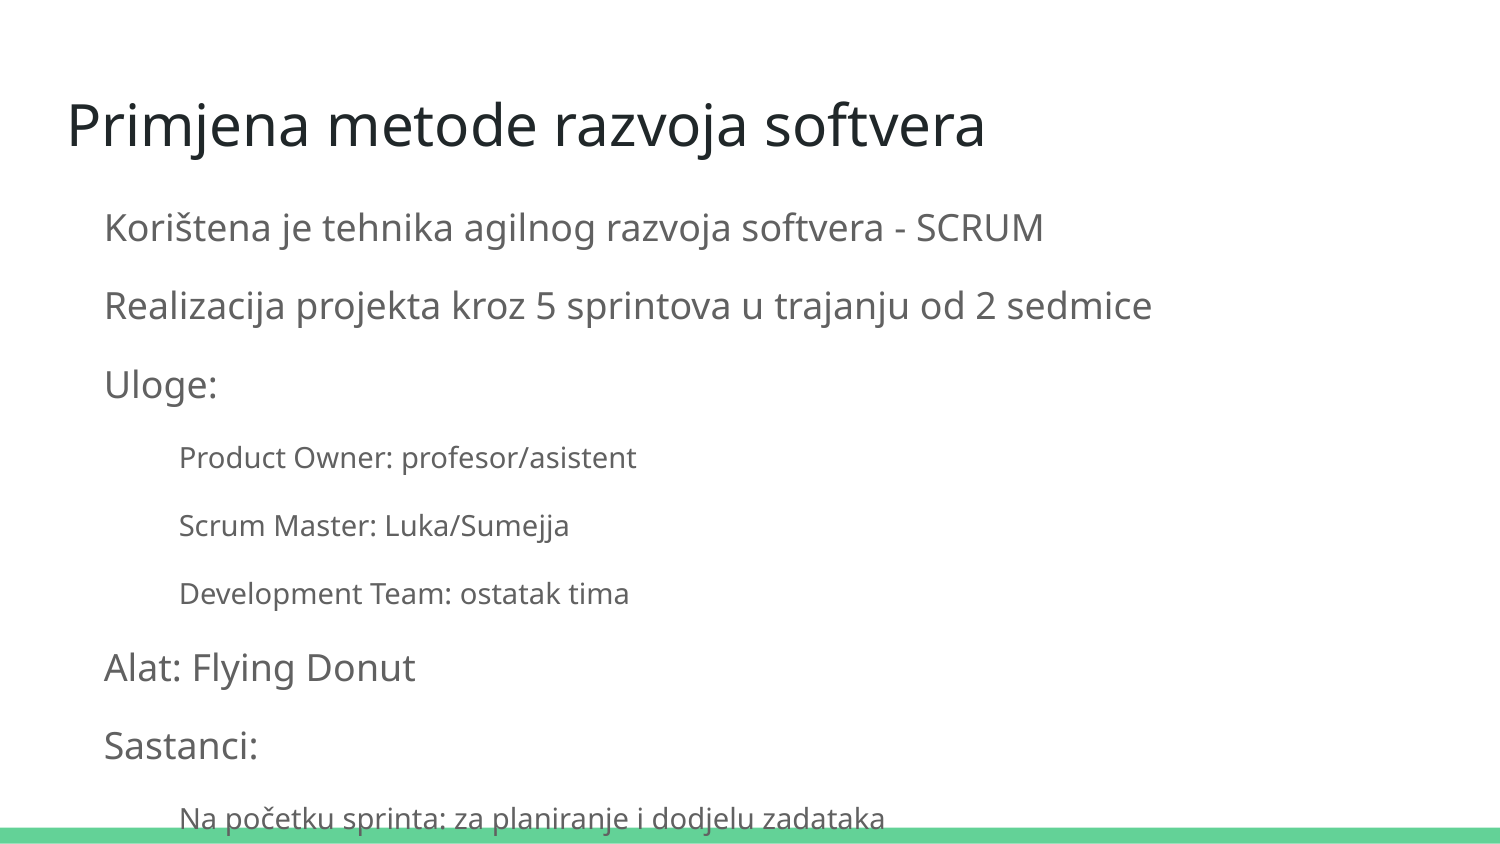

# Primjena metode razvoja softvera
Korištena je tehnika agilnog razvoja softvera - SCRUM
Realizacija projekta kroz 5 sprintova u trajanju od 2 sedmice
Uloge:
Product Owner: profesor/asistent
Scrum Master: Luka/Sumejja
Development Team: ostatak tima
Alat: Flying Donut
Sastanci:
Na početku sprinta: za planiranje i dodjelu zadataka
Sedmično: za praćenje napretka